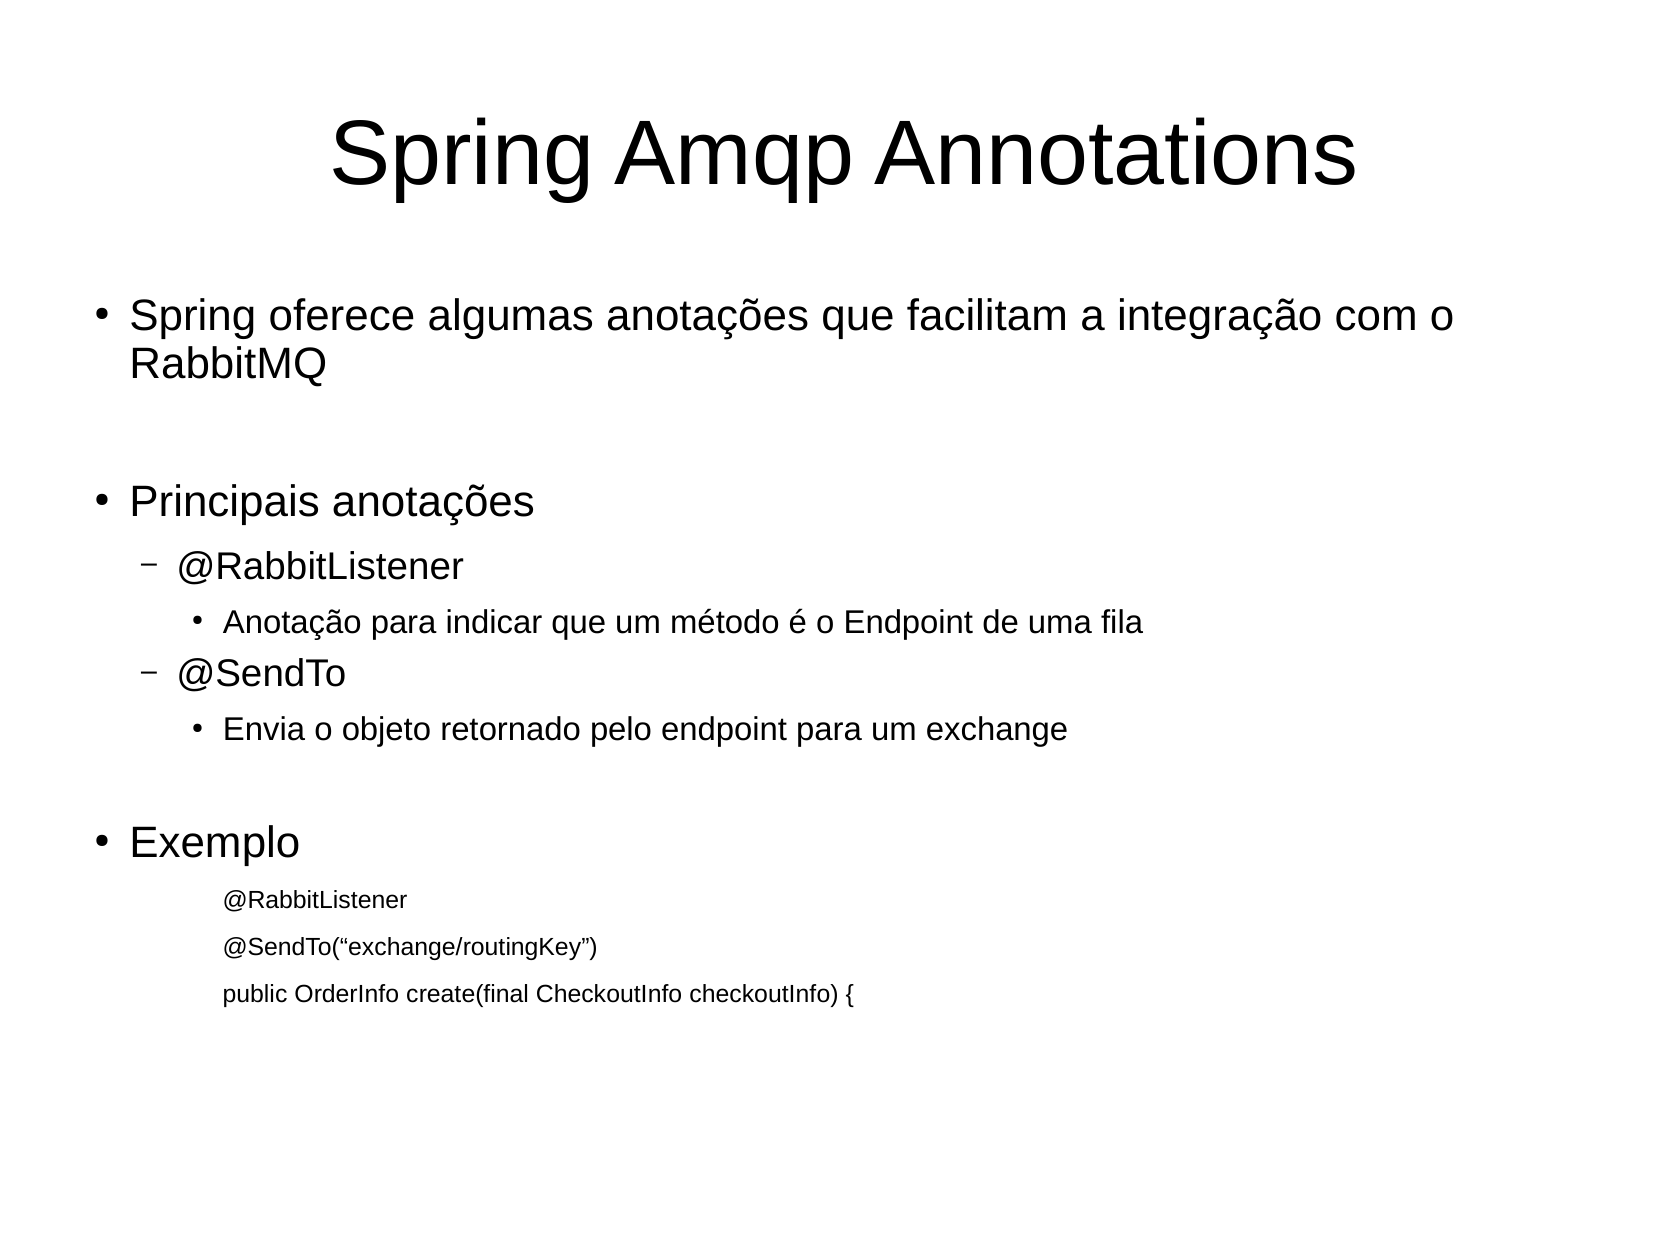

# Spring Amqp Annotations
Spring oferece algumas anotações que facilitam a integração com o RabbitMQ
Principais anotações
@RabbitListener
Anotação para indicar que um método é o Endpoint de uma fila
@SendTo
Envia o objeto retornado pelo endpoint para um exchange
Exemplo
 @RabbitListener
 @SendTo(“exchange/routingKey”)
 public OrderInfo create(final CheckoutInfo checkoutInfo) {